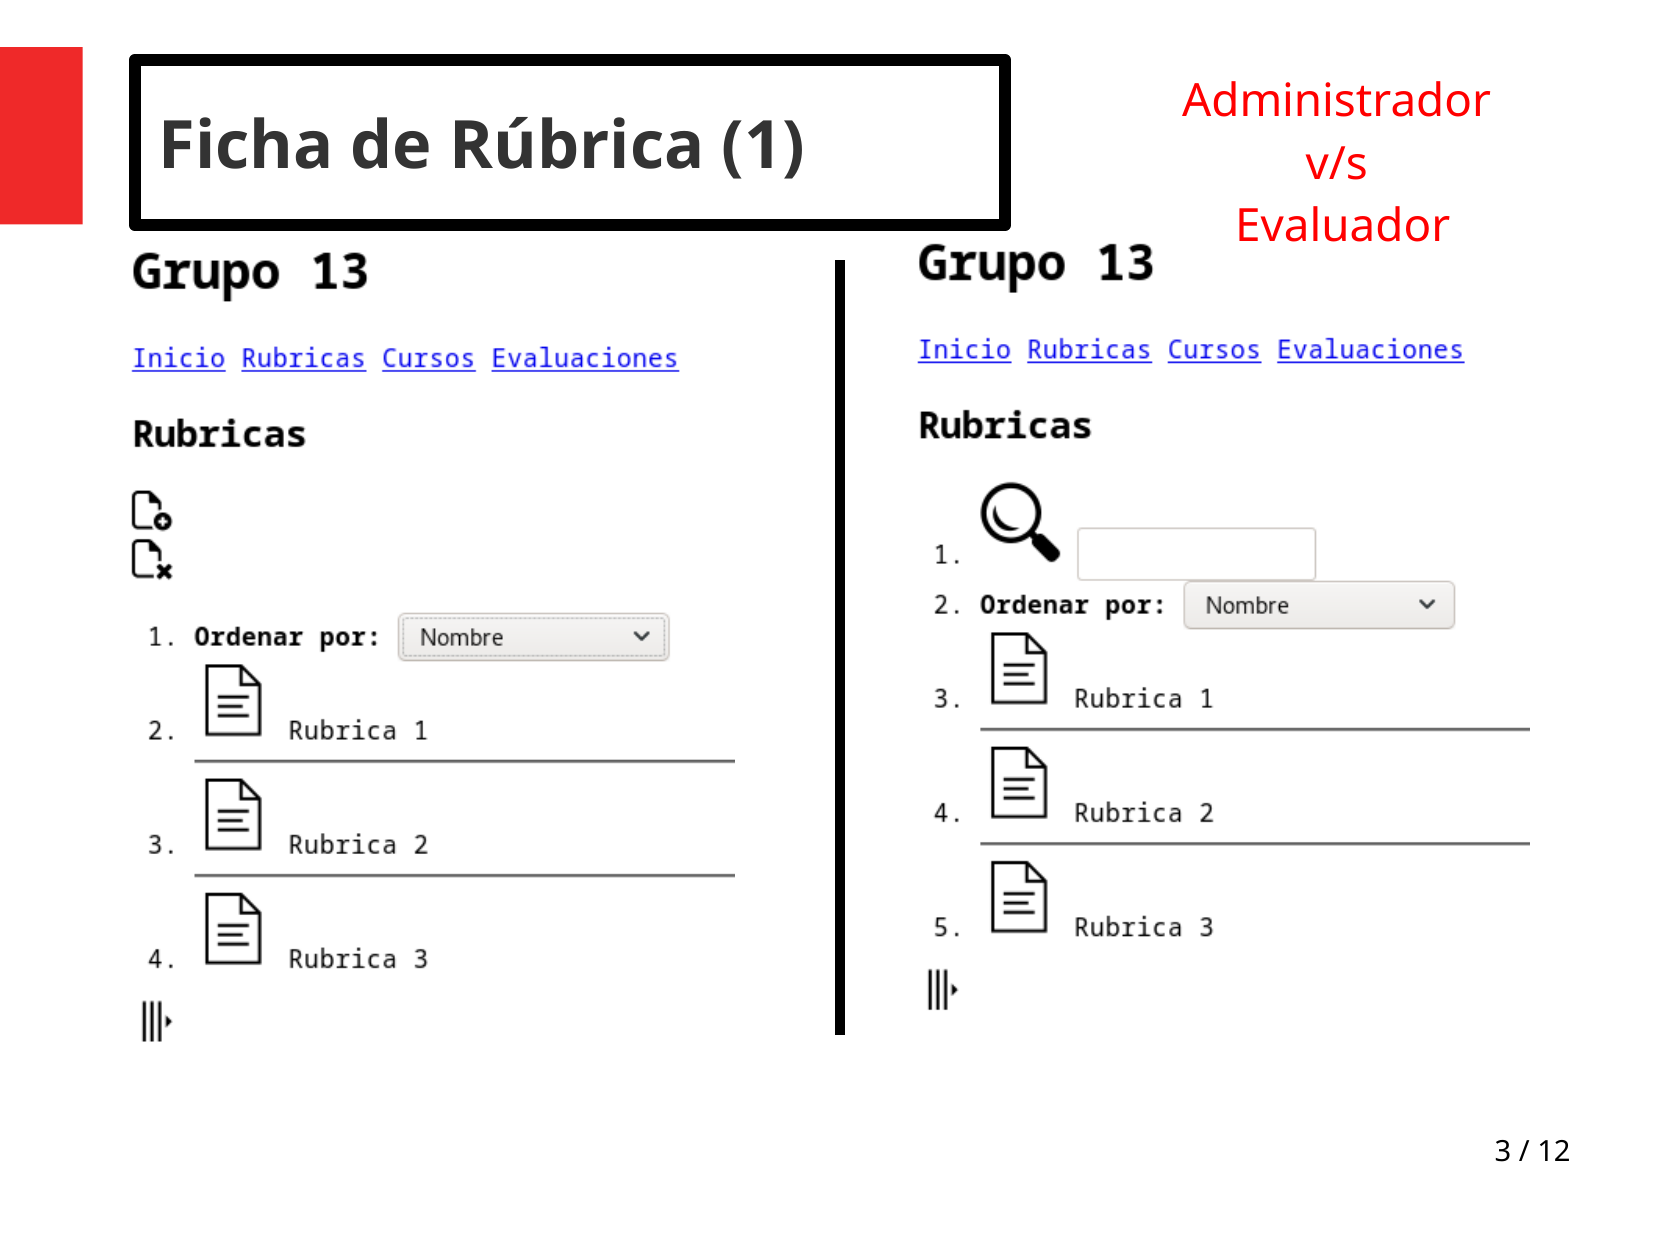

# Ficha de Rúbrica (1)
Administrador
v/s
Evaluador
3